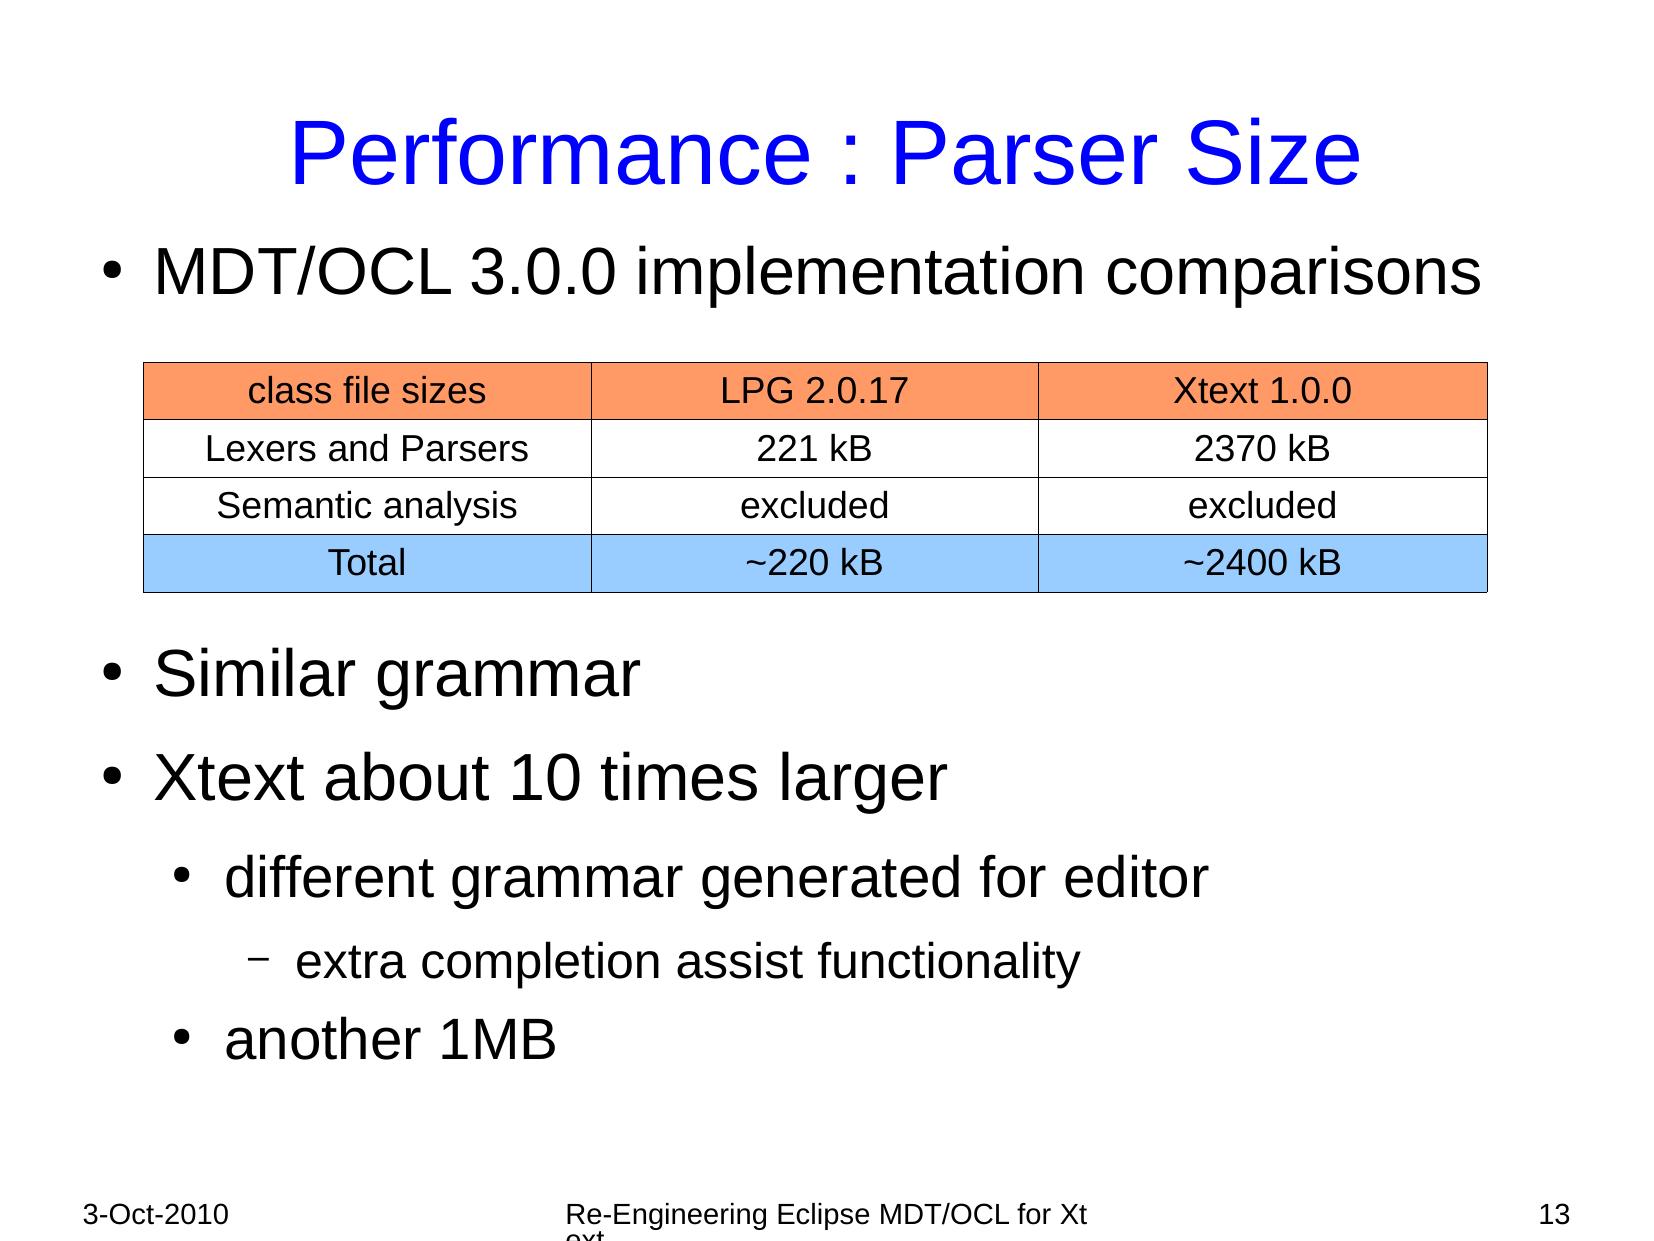

# Performance : Parser Size
MDT/OCL 3.0.0 implementation comparisons
Similar grammar
Xtext about 10 times larger
different grammar generated for editor
extra completion assist functionality
another 1MB
| class file sizes | LPG 2.0.17 | Xtext 1.0.0 |
| --- | --- | --- |
| Lexers and Parsers | 221 kB | 2370 kB |
| Semantic analysis | excluded | excluded |
| Total | ~220 kB | ~2400 kB |
3-Oct-2010
Re-Engineering Eclipse MDT/OCL for Xtext
13